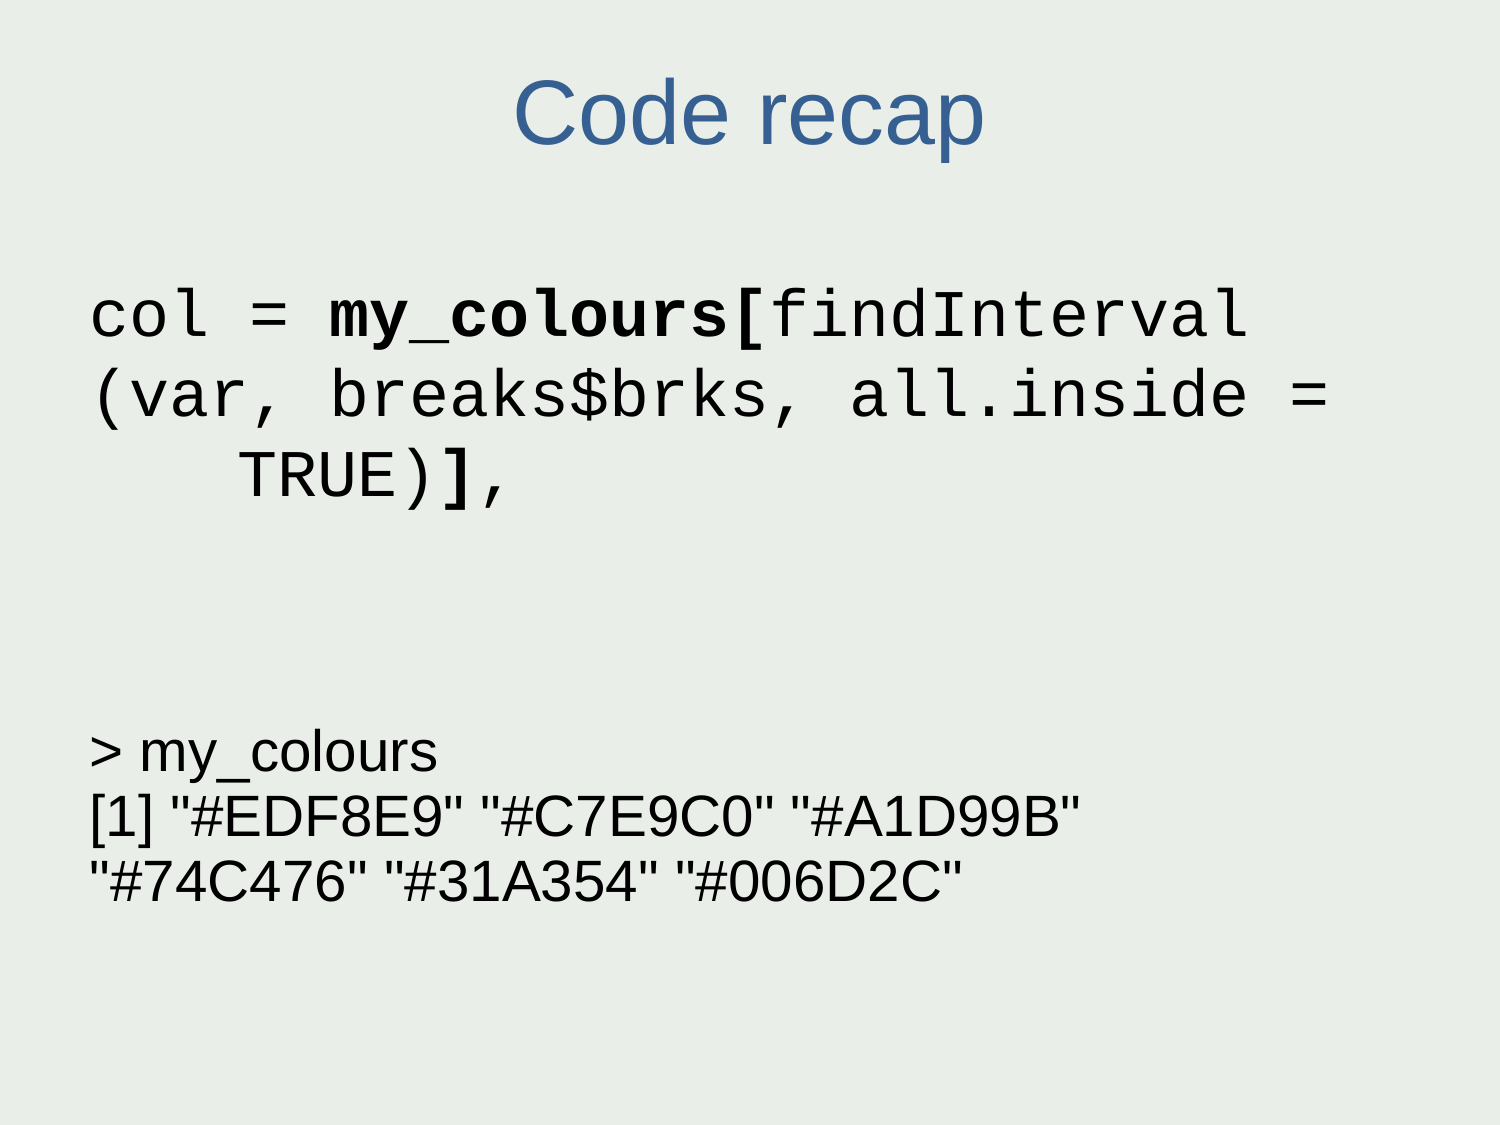

Code recap
col = my_colours[findInterval 	(var, breaks$brks, all.inside = 		TRUE)],
> my_colours
[1] "#EDF8E9" "#C7E9C0" "#A1D99B" "#74C476" "#31A354" "#006D2C"